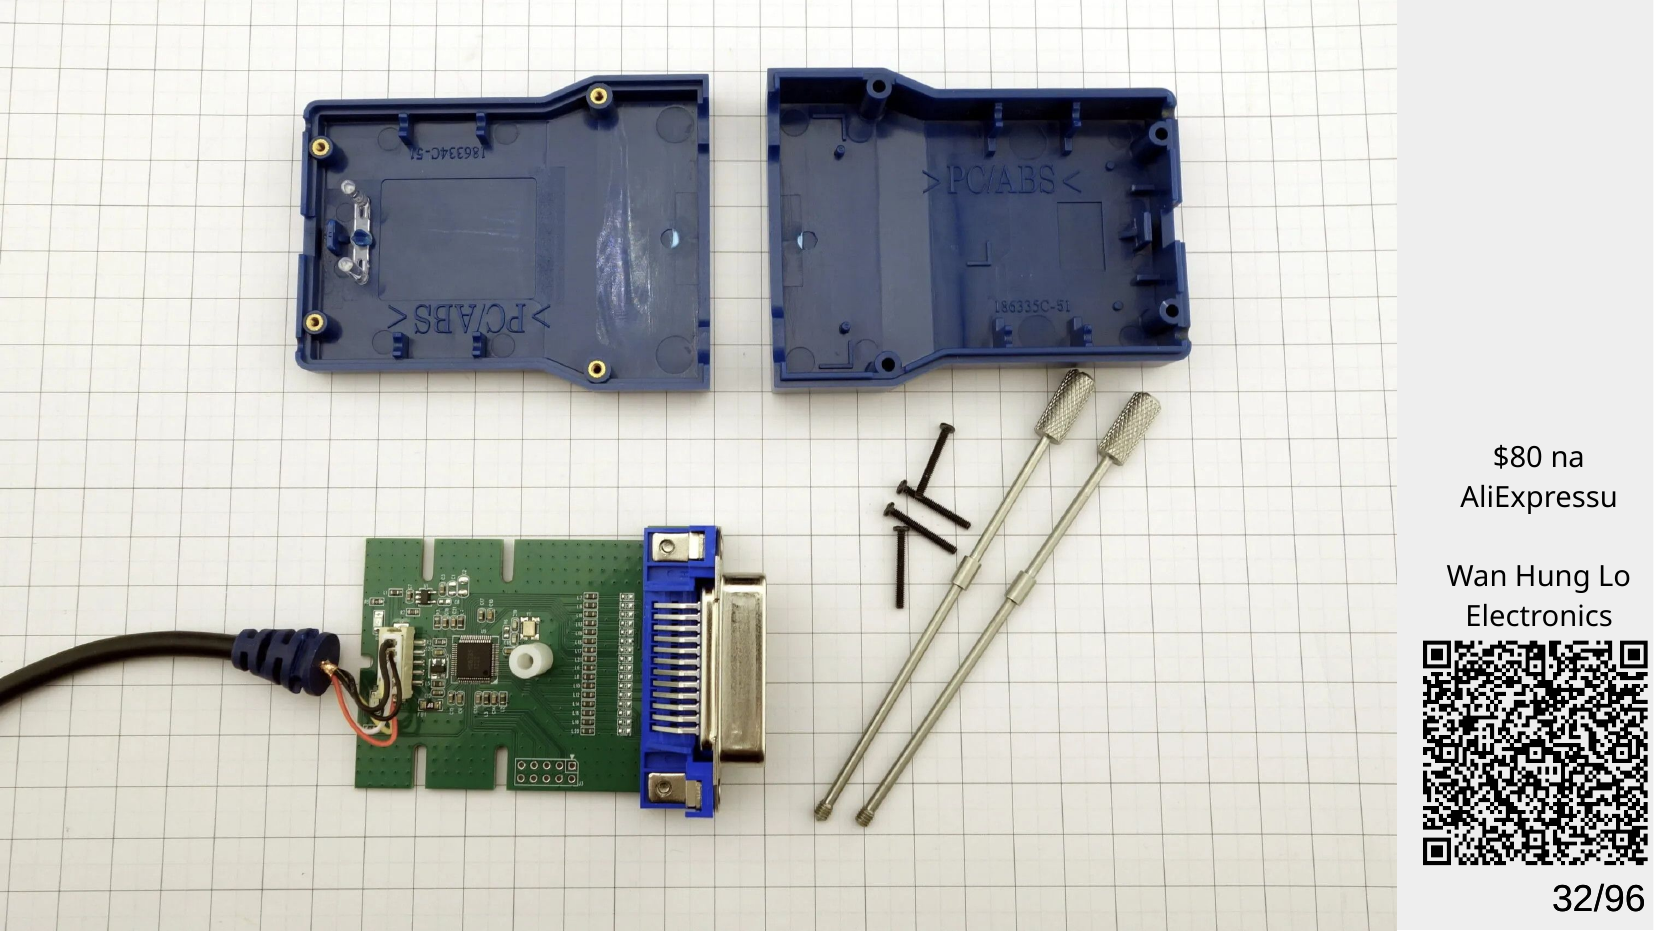

$80 na AliExpressu
Wan Hung Lo Electronics